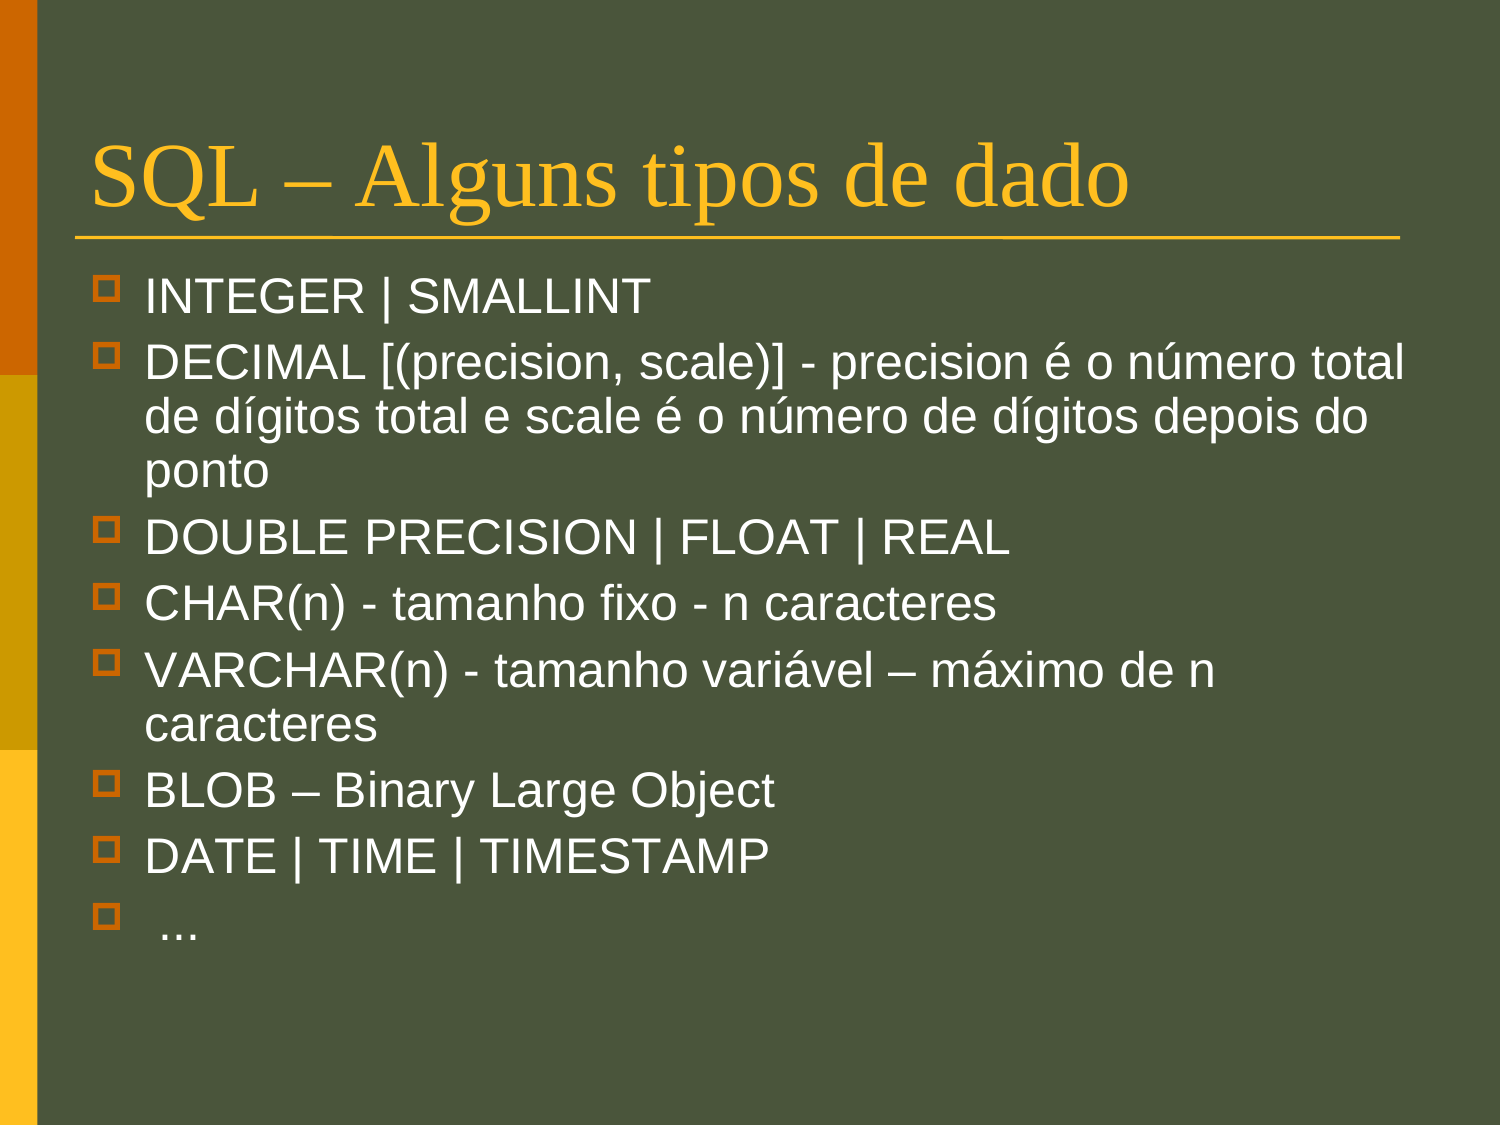

# SQL – Alguns tipos de dado
INTEGER | SMALLINT
DECIMAL [(precision, scale)] - precision é o número total de dígitos total e scale é o número de dígitos depois do ponto
DOUBLE PRECISION | FLOAT | REAL
CHAR(n) - tamanho fixo - n caracteres
VARCHAR(n) - tamanho variável – máximo de n caracteres
BLOB – Binary Large Object
DATE | TIME | TIMESTAMP
 ...